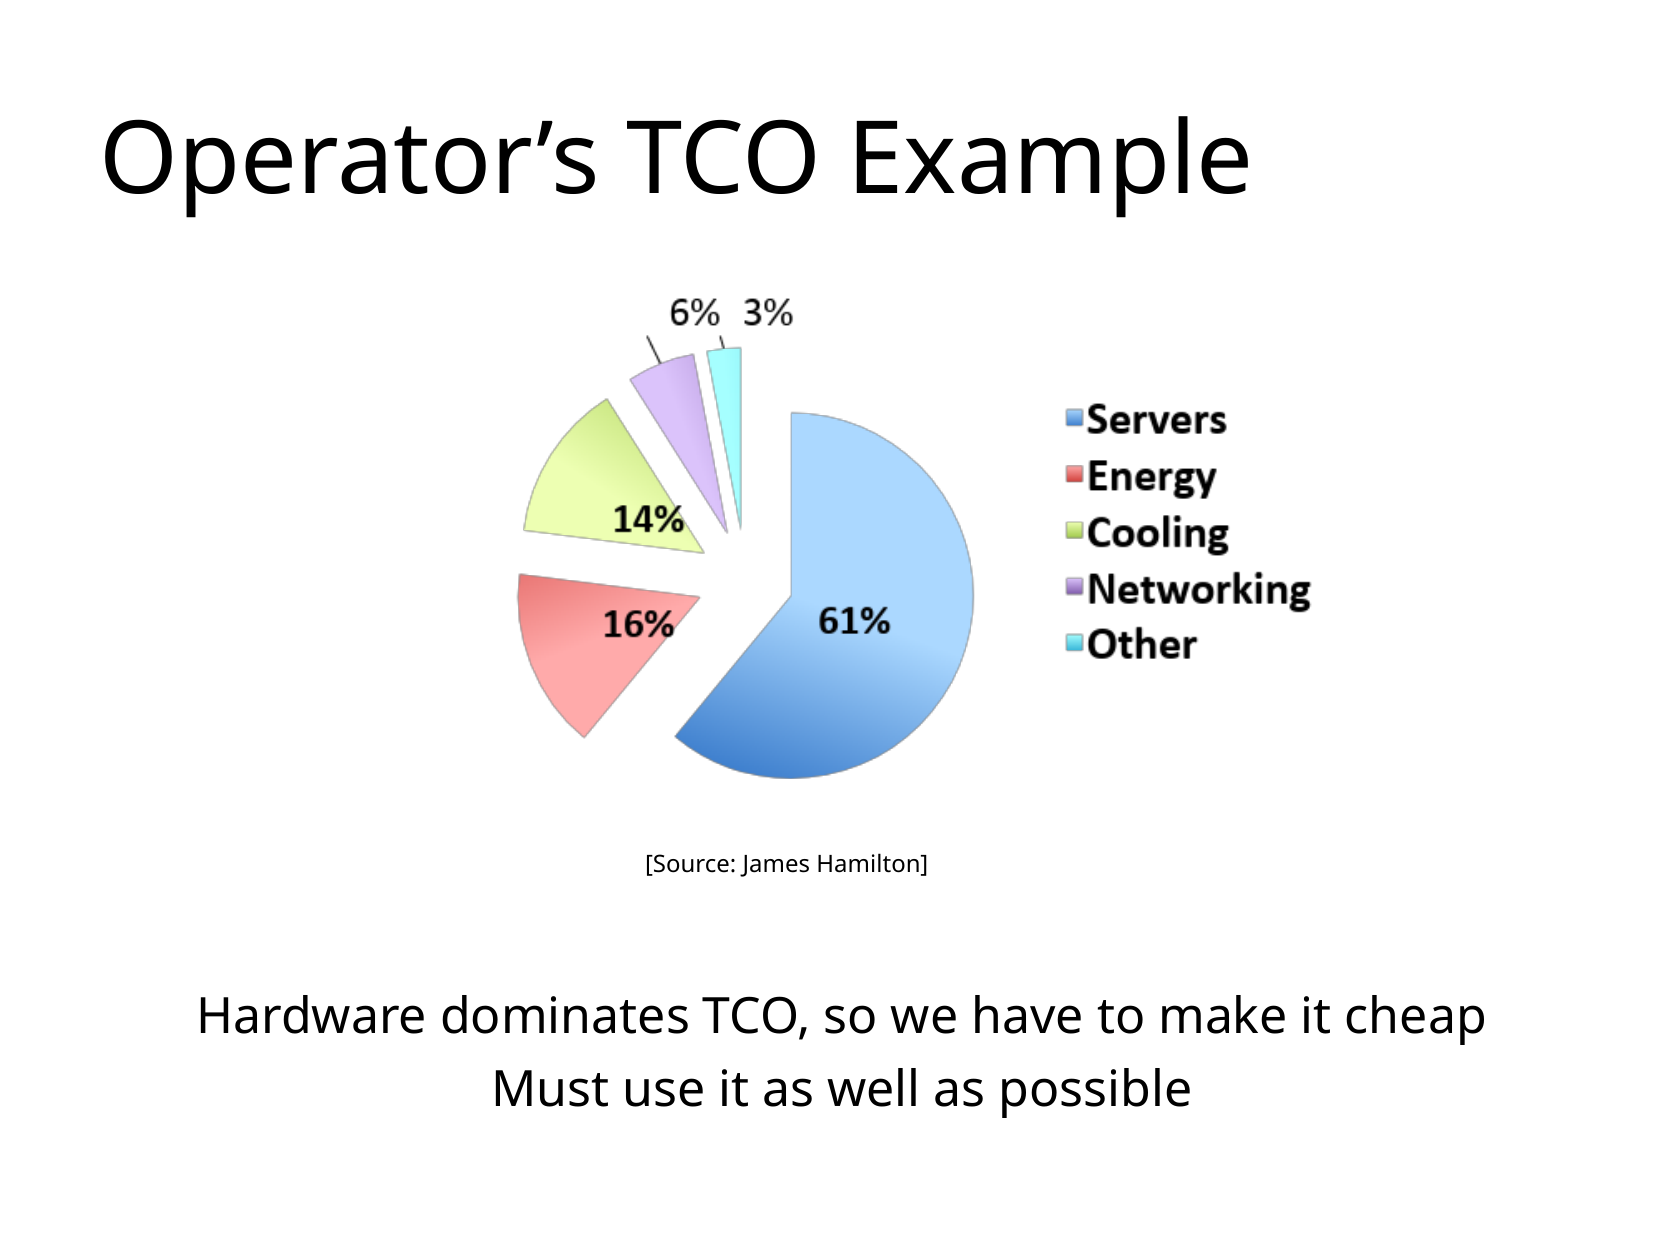

# Operator’s TCO Example
[Source: James Hamilton]
Hardware dominates TCO, so we have to make it cheap
Must use it as well as possible